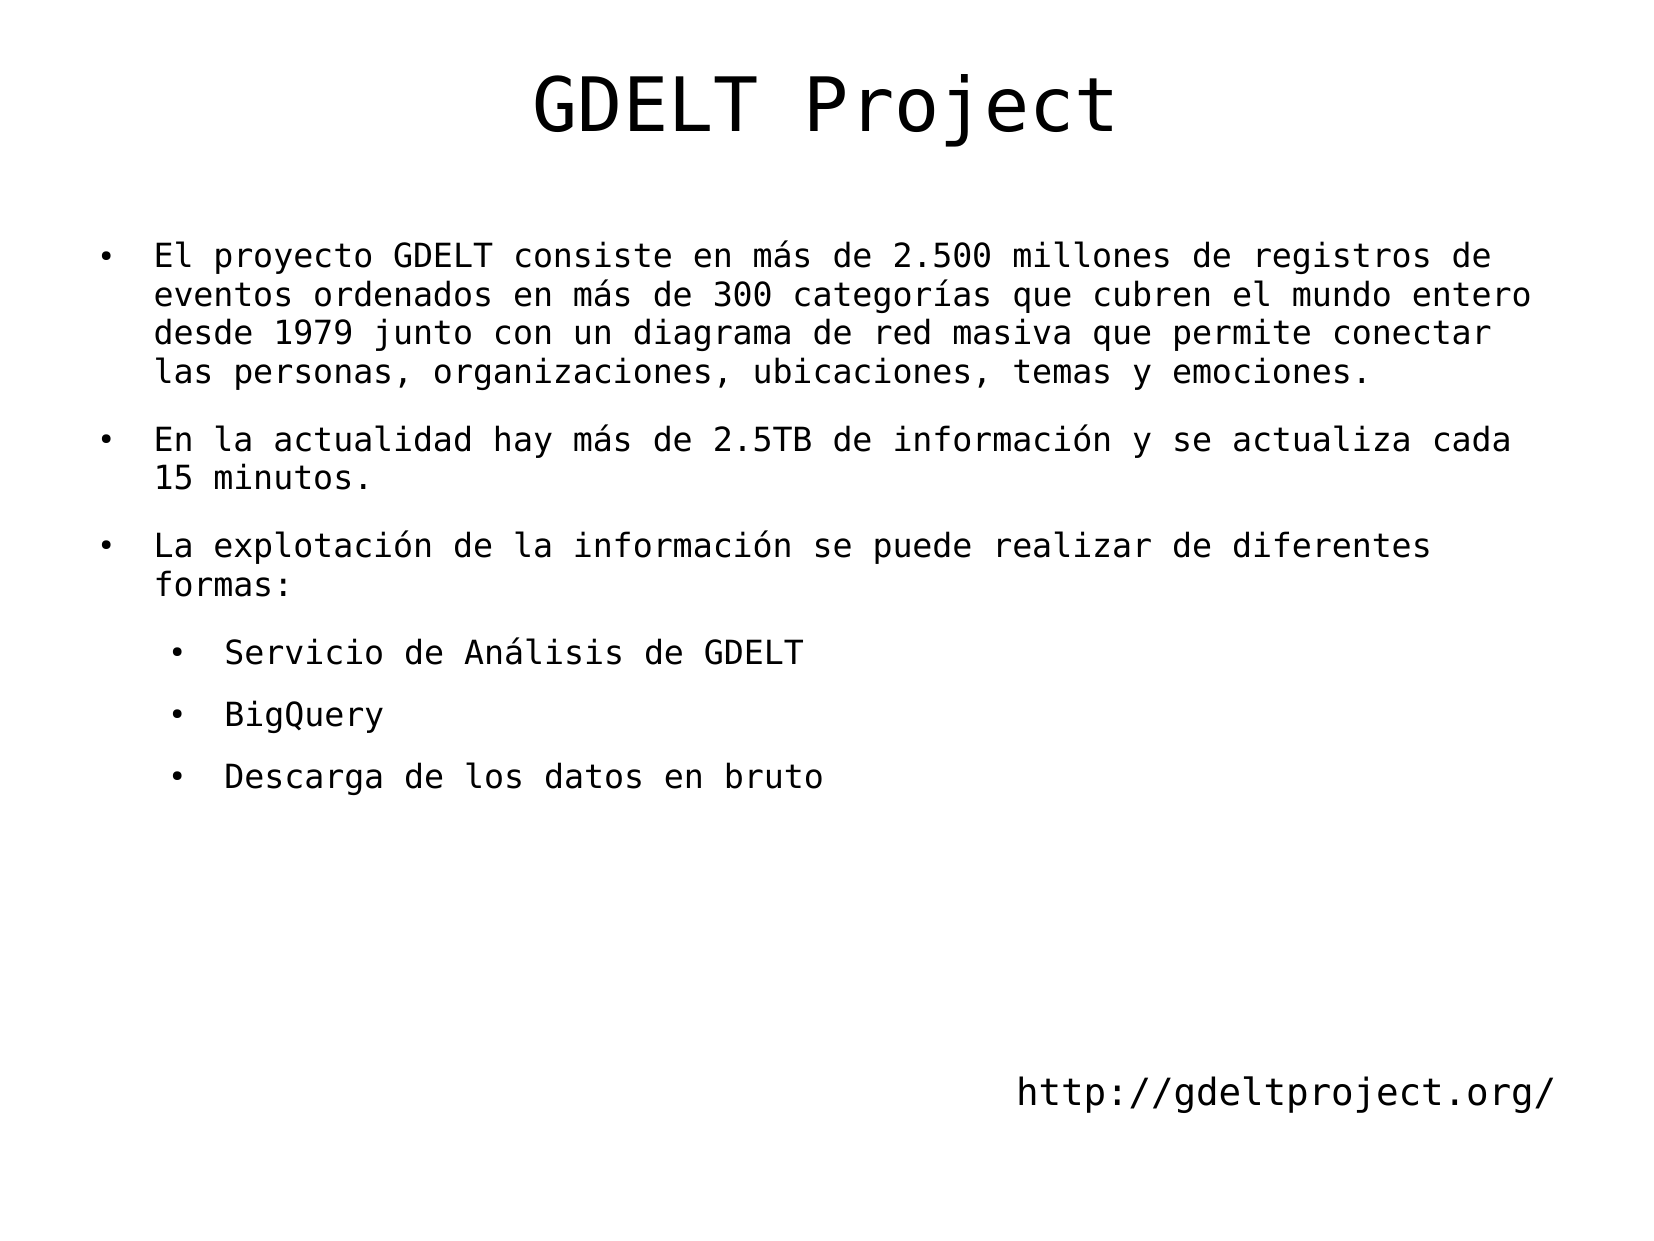

# GDELT Project
El proyecto GDELT consiste en más de 2.500 millones de registros de eventos ordenados en más de 300 categorías que cubren el mundo entero desde 1979 junto con un diagrama de red masiva que permite conectar las personas, organizaciones, ubicaciones, temas y emociones.
En la actualidad hay más de 2.5TB de información y se actualiza cada 15 minutos.
La explotación de la información se puede realizar de diferentes formas:
Servicio de Análisis de GDELT
BigQuery
Descarga de los datos en bruto
http://gdeltproject.org/